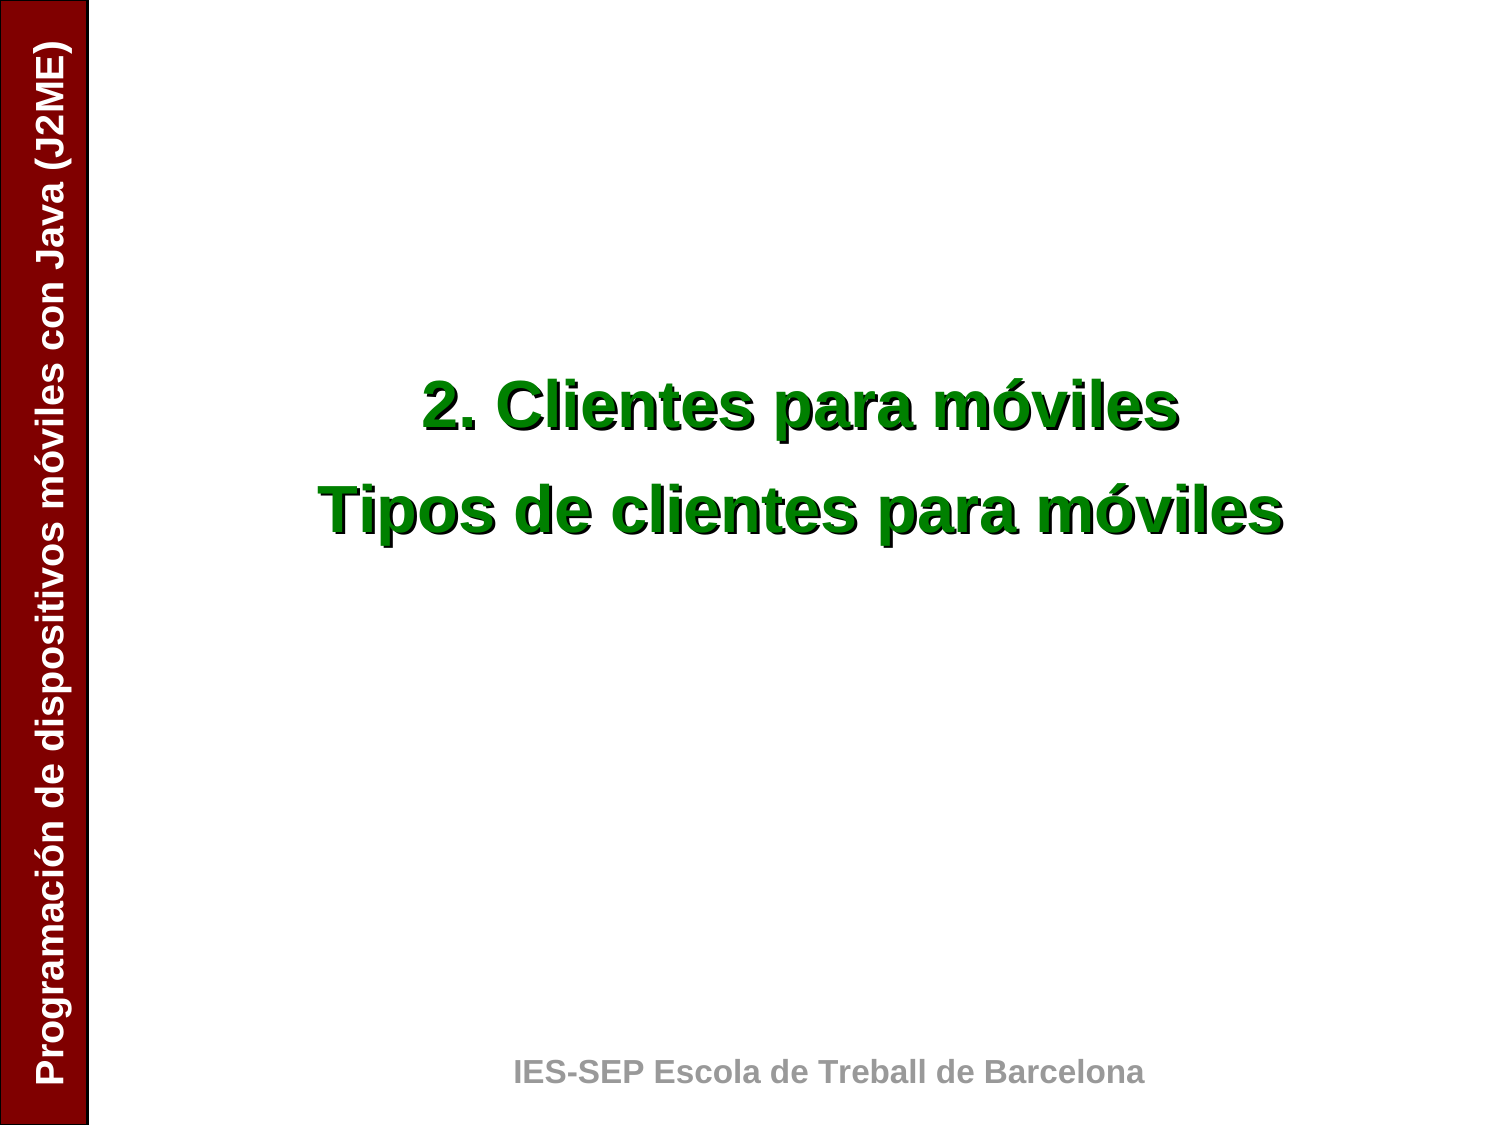

#
2. Clientes para móviles
Tipos de clientes para móviles